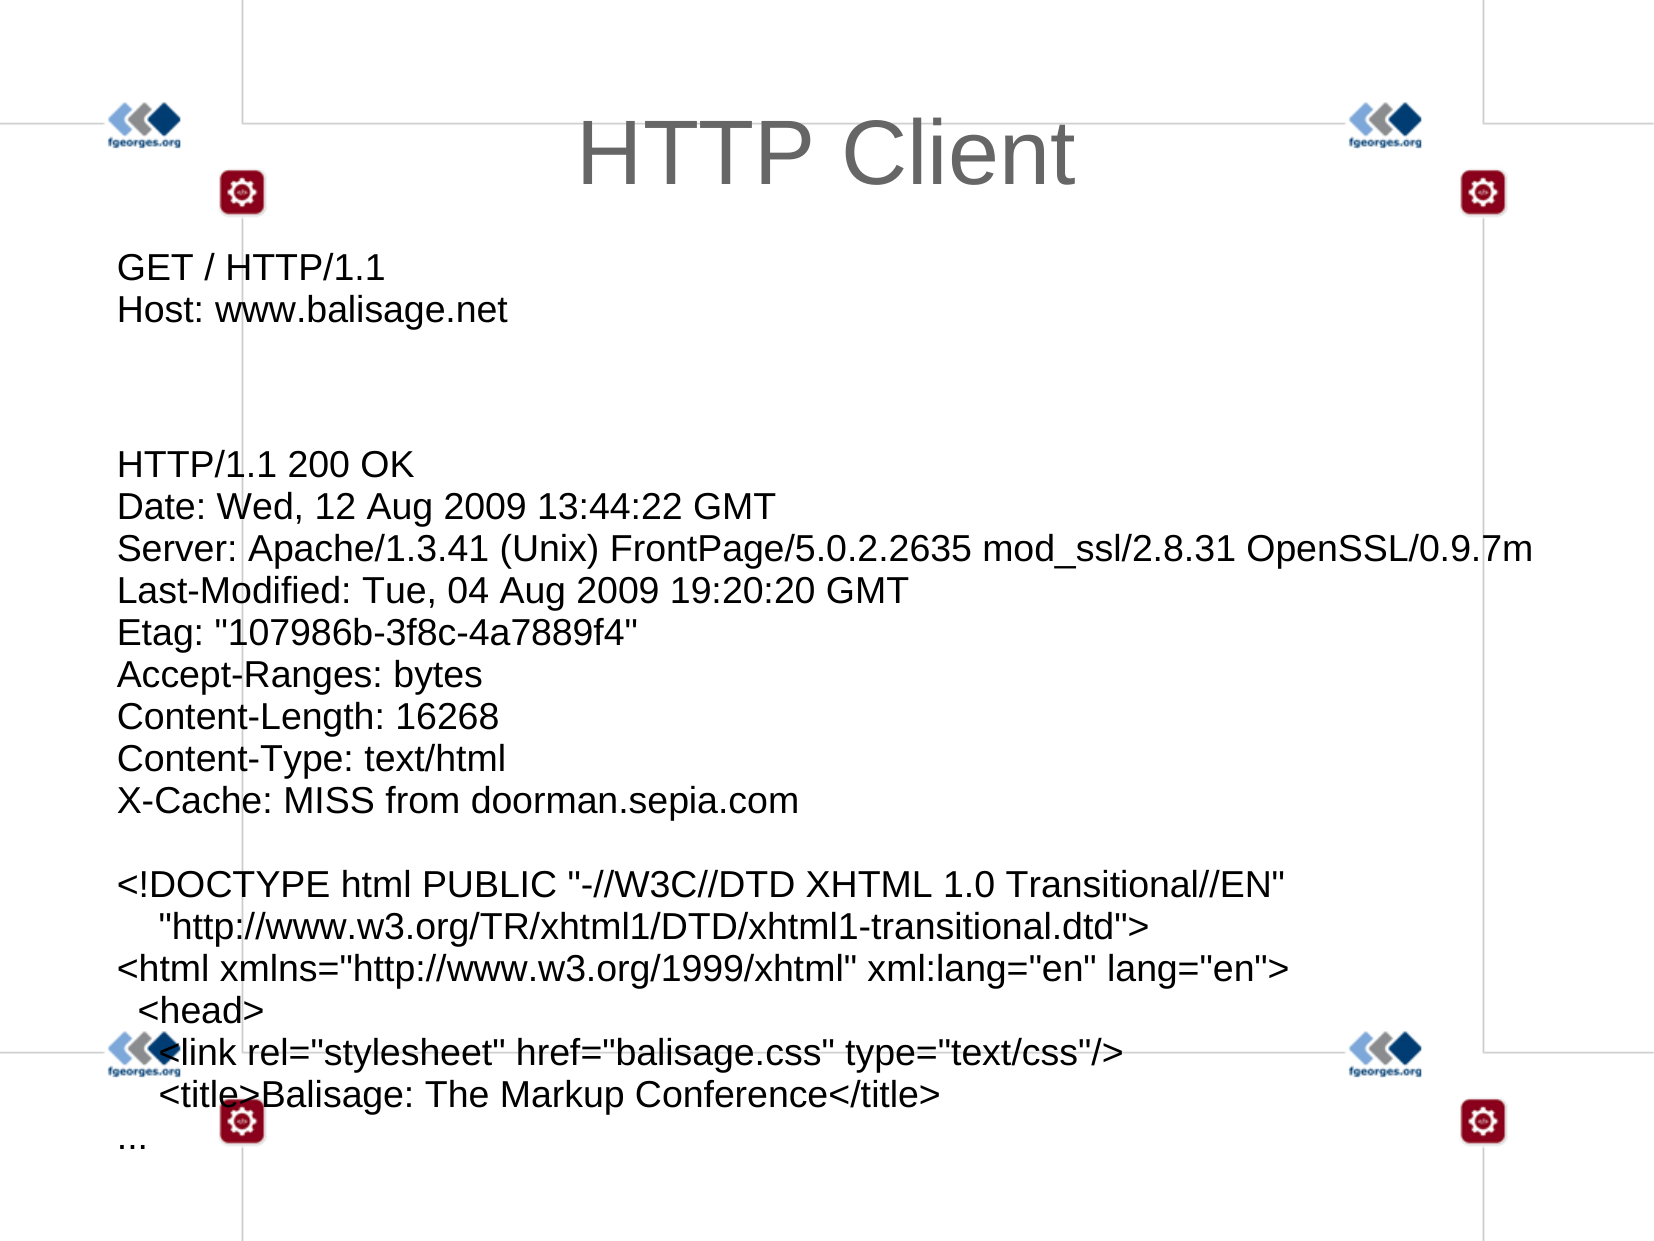

# HTTP Client
GET / HTTP/1.1
Host: www.balisage.net
HTTP/1.1 200 OK
Date: Wed, 12 Aug 2009 13:44:22 GMT
Server: Apache/1.3.41 (Unix) FrontPage/5.0.2.2635 mod_ssl/2.8.31 OpenSSL/0.9.7m
Last-Modified: Tue, 04 Aug 2009 19:20:20 GMT
Etag: "107986b-3f8c-4a7889f4"
Accept-Ranges: bytes
Content-Length: 16268
Content-Type: text/html
X-Cache: MISS from doorman.sepia.com
<!DOCTYPE html PUBLIC "-//W3C//DTD XHTML 1.0 Transitional//EN"
 "http://www.w3.org/TR/xhtml1/DTD/xhtml1-transitional.dtd">
<html xmlns="http://www.w3.org/1999/xhtml" xml:lang="en" lang="en">
 <head>
 <link rel="stylesheet" href="balisage.css" type="text/css"/>
 <title>Balisage: The Markup Conference</title>
...